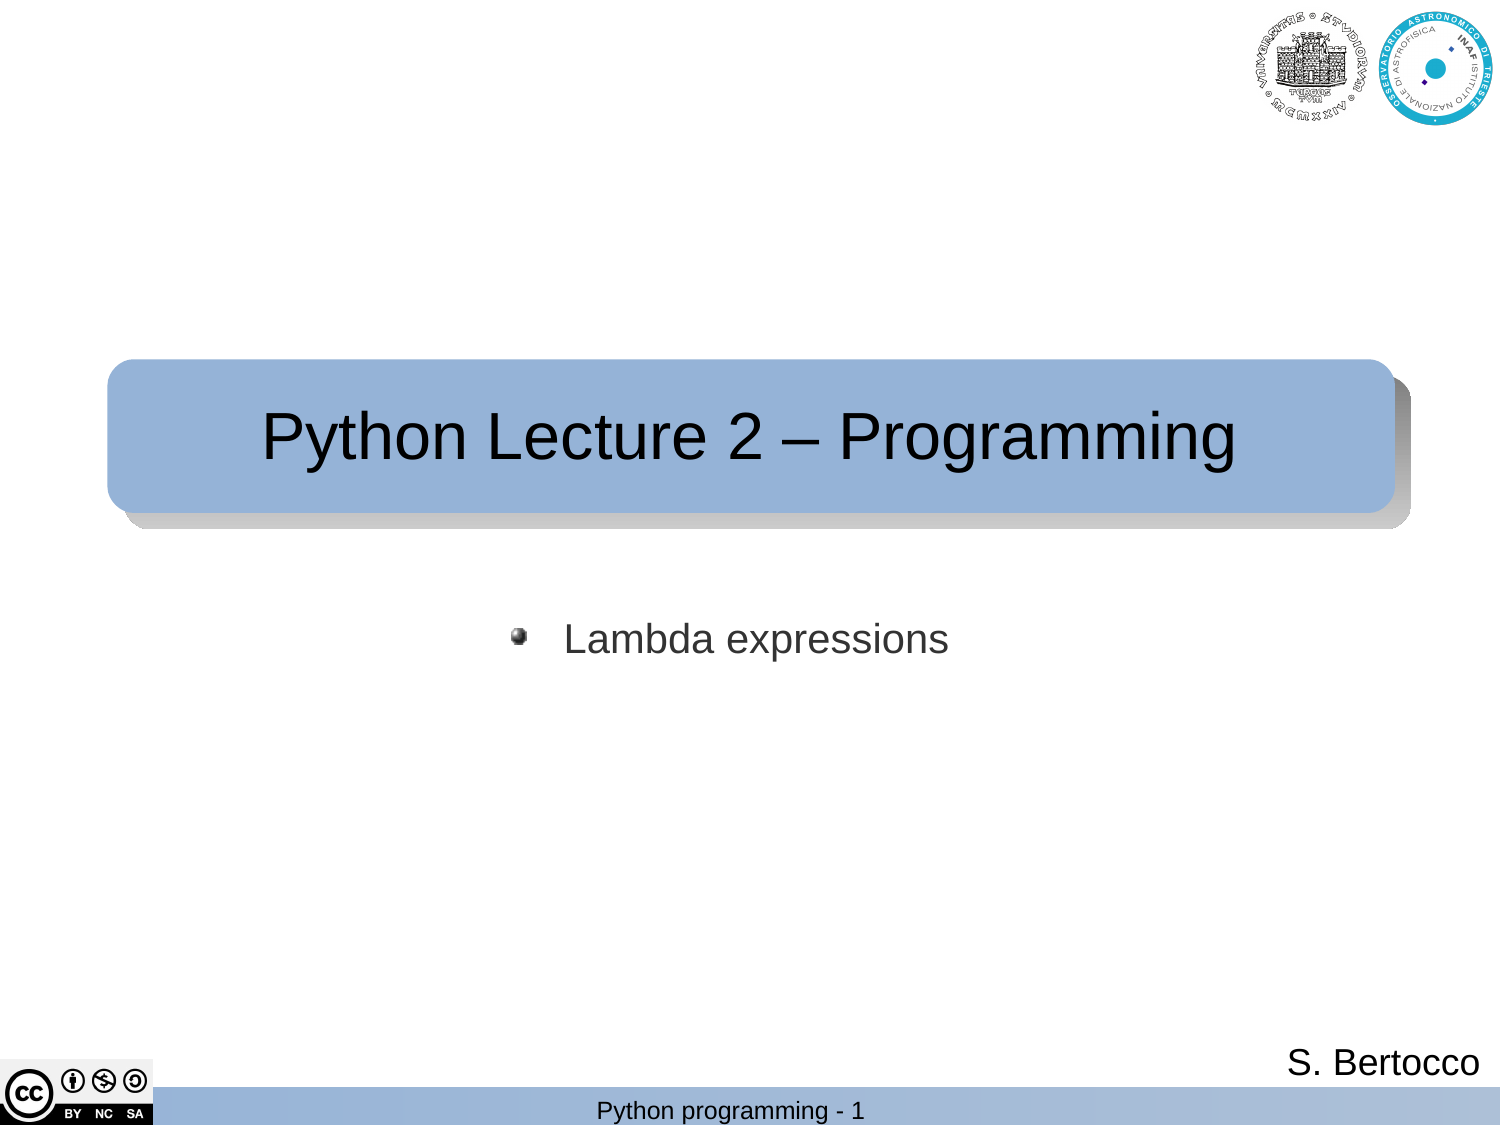

Python Lecture 2 – Programming
# Lambda expressions